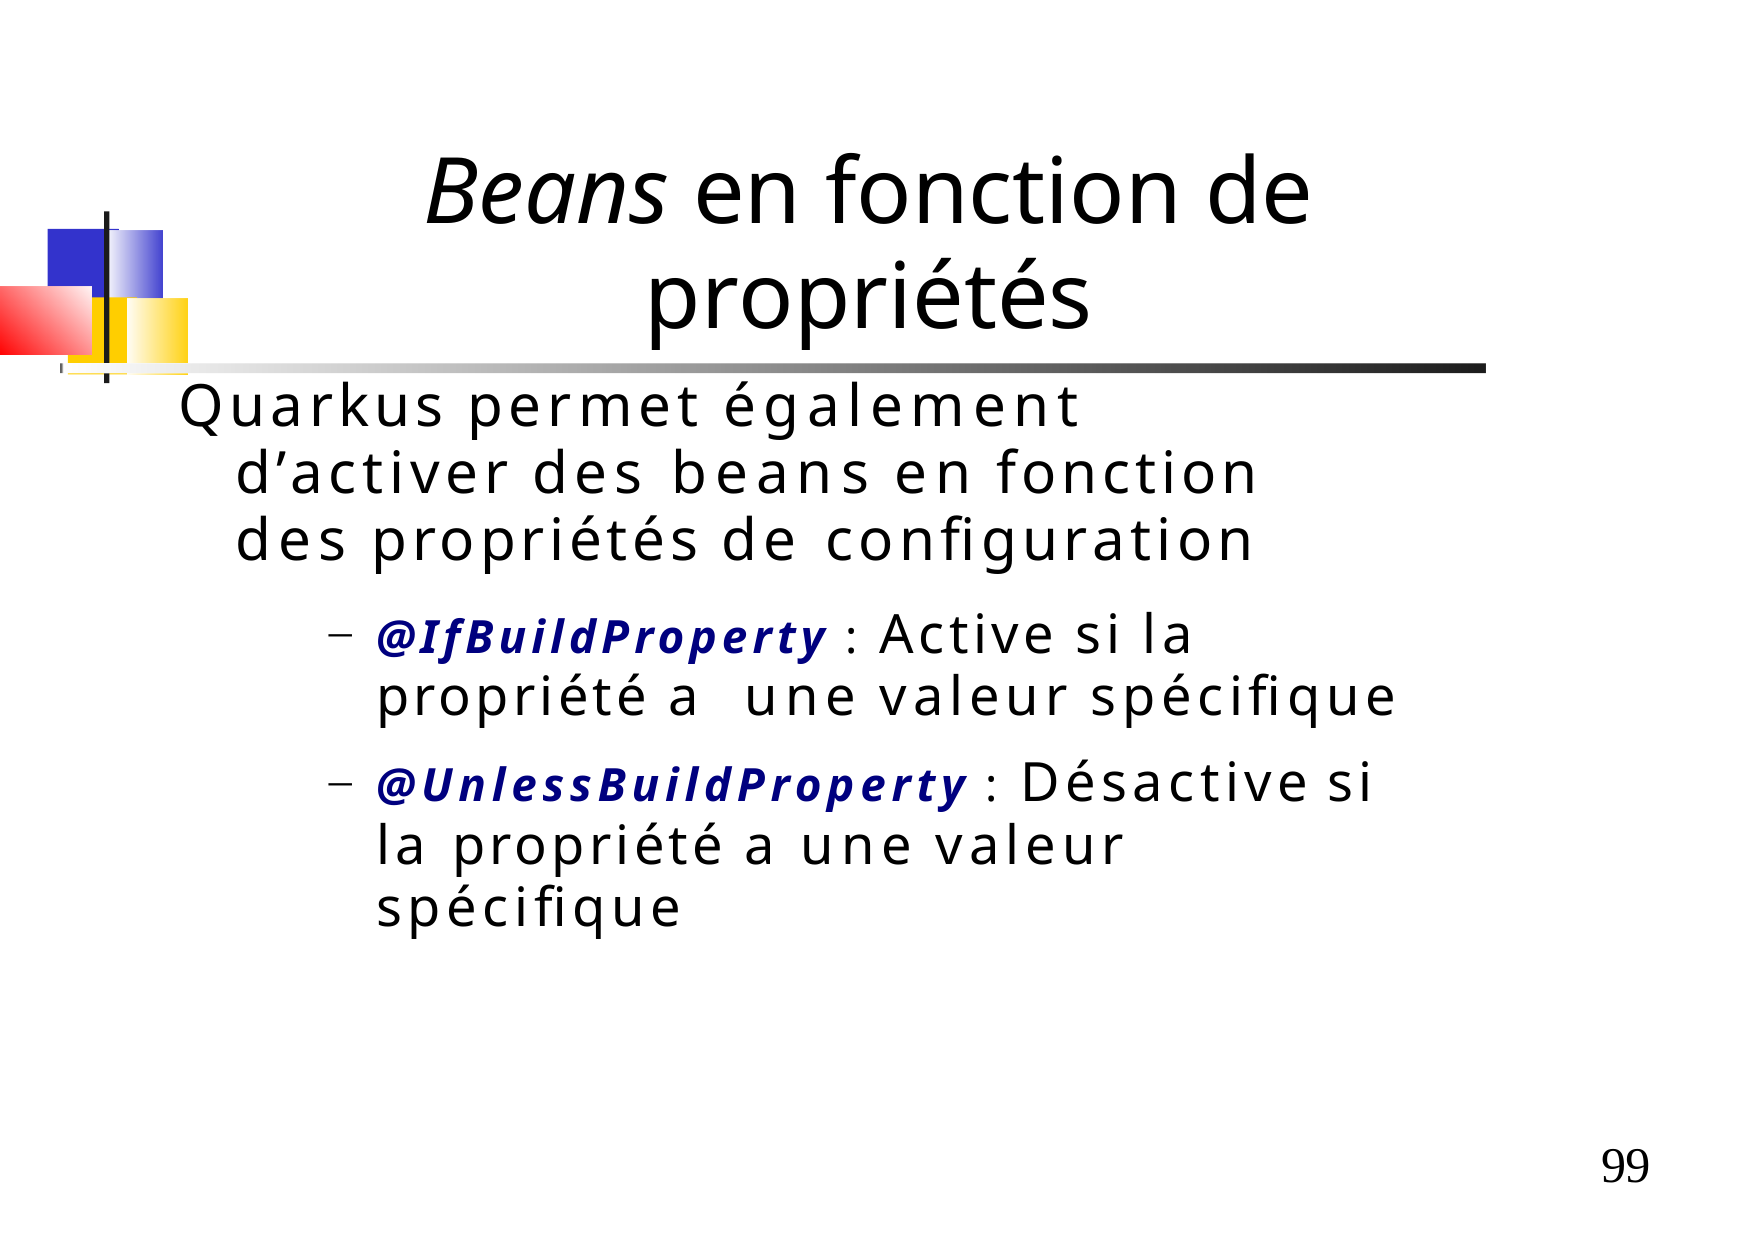

# Beans en fonction de propriétés
Quarkus permet également d’activer des beans en fonction des propriétés de configuration
@IfBuildProperty : Active si la propriété a 	une valeur spécifique
@UnlessBuildProperty : Désactive si la propriété a une valeur spécifique
99